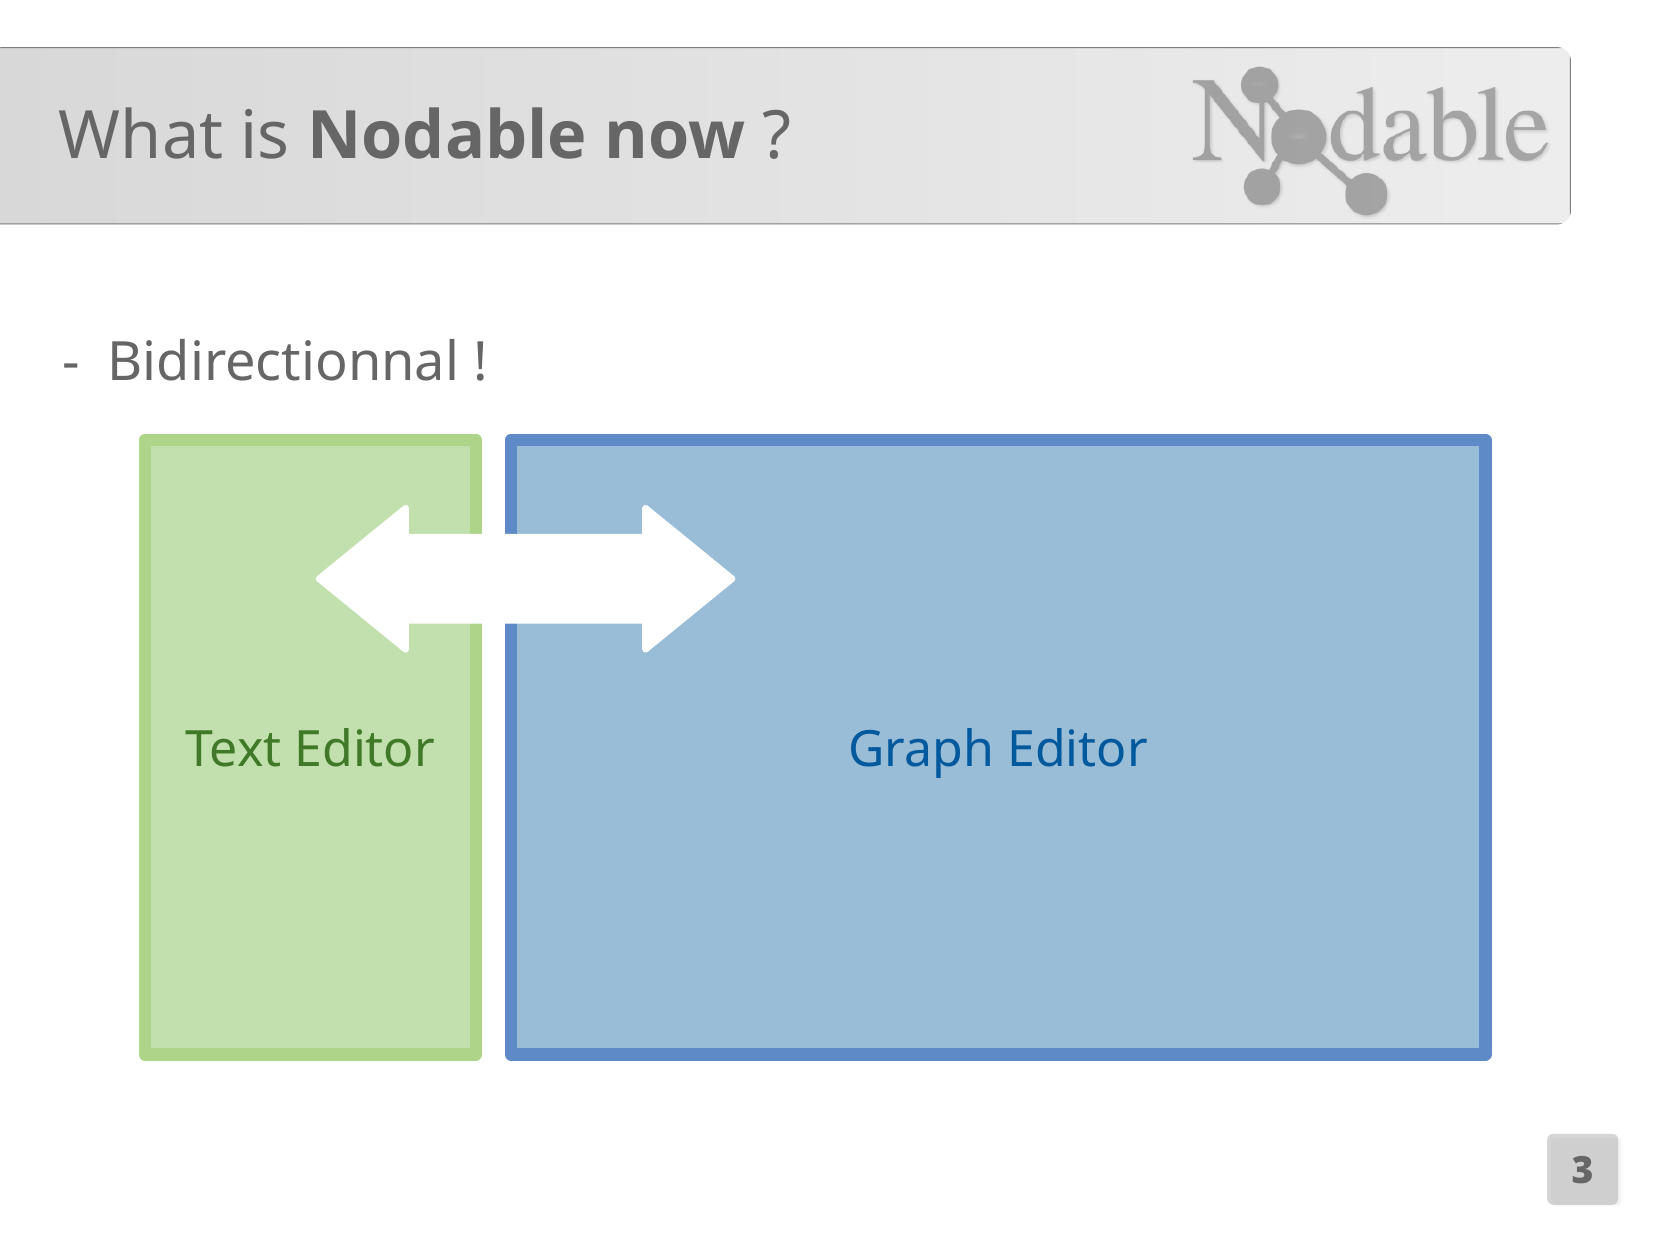

# What is Nodable now ?
- Bidirectionnal !
Text Editor
Graph Editor
3